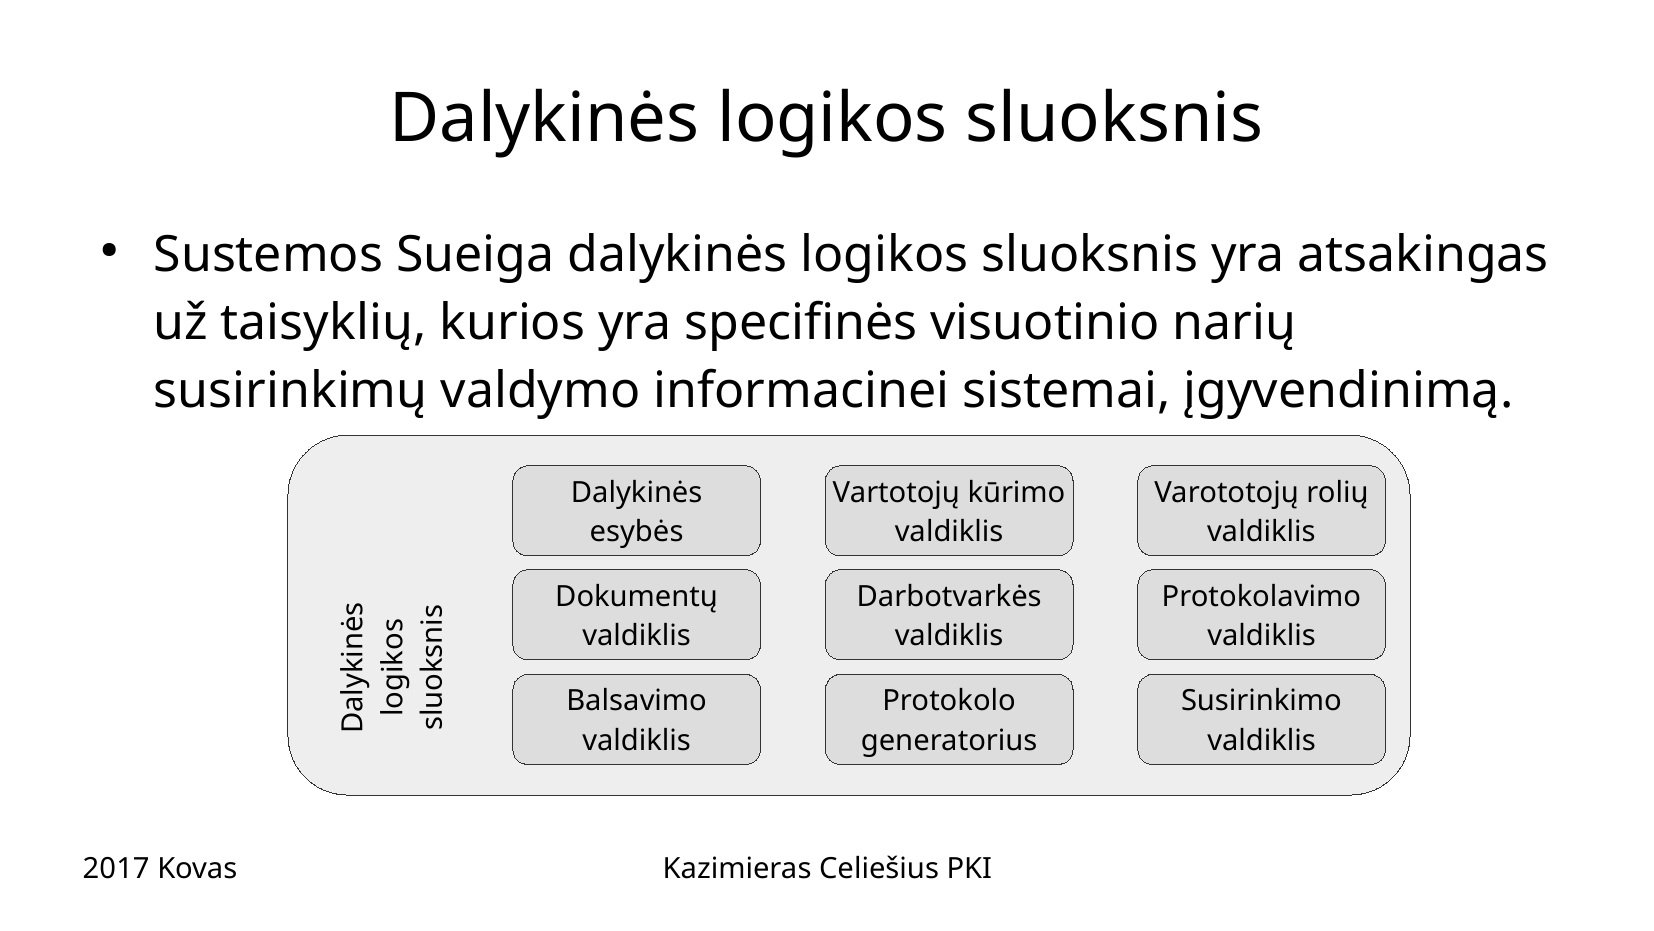

# Dalykinės logikos sluoksnis
Sustemos Sueiga dalykinės logikos sluoksnis yra atsakingas už taisyklių, kurios yra specifinės visuotinio narių susirinkimų valdymo informacinei sistemai, įgyvendinimą.
Dalykinės
esybės
Vartotojų kūrimo
valdiklis
Varototojų rolių
valdiklis
Dalykinės logikos
sluoksnis
Dokumentų
valdiklis
Darbotvarkės
valdiklis
Protokolavimo
valdiklis
Balsavimo
valdiklis
Protokolo
generatorius
Susirinkimo
valdiklis
2017 Kovas
Kazimieras Celiešius PKI